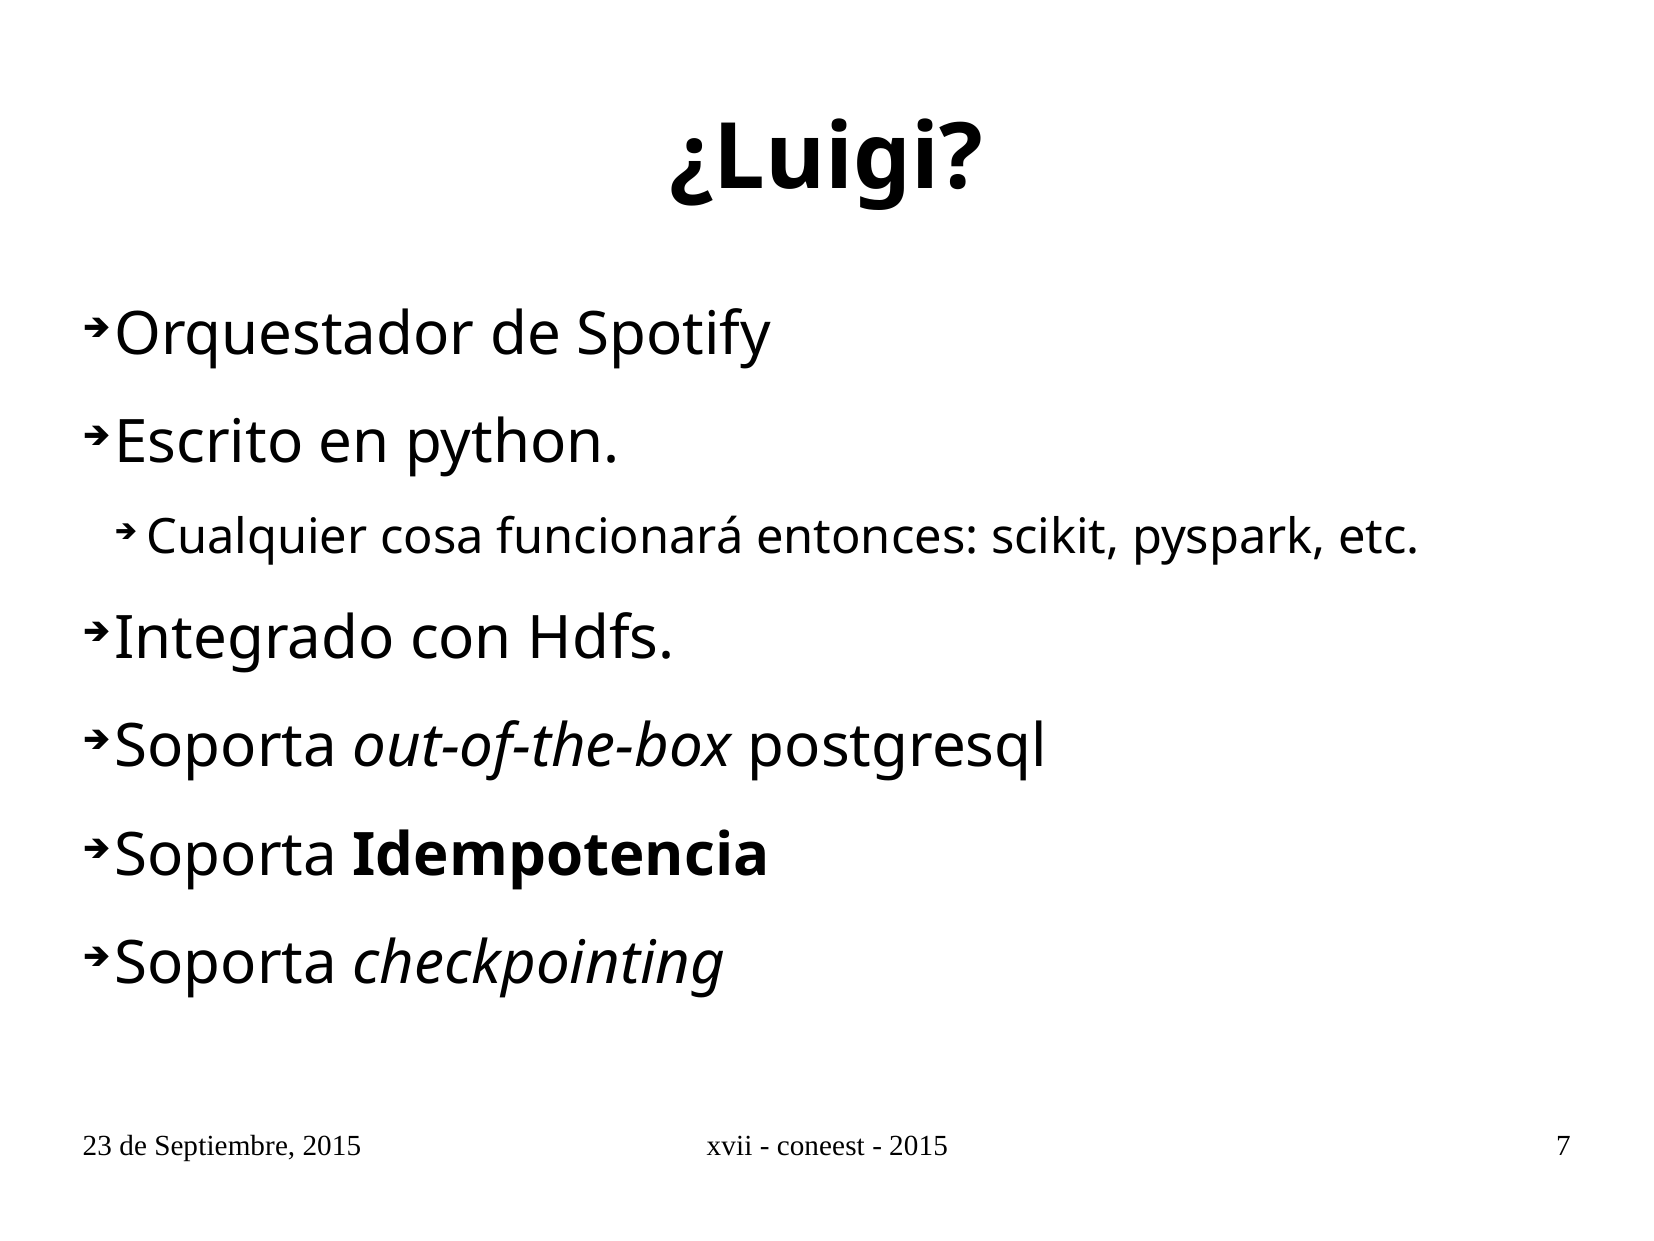

# ¿Luigi?
Orquestador de Spotify
Escrito en python.
Cualquier cosa funcionará entonces: scikit, pyspark, etc.
Integrado con Hdfs.
Soporta out-of-the-box postgresql
Soporta Idempotencia
Soporta checkpointing
23 de Septiembre, 2015
xvii - coneest - 2015
7